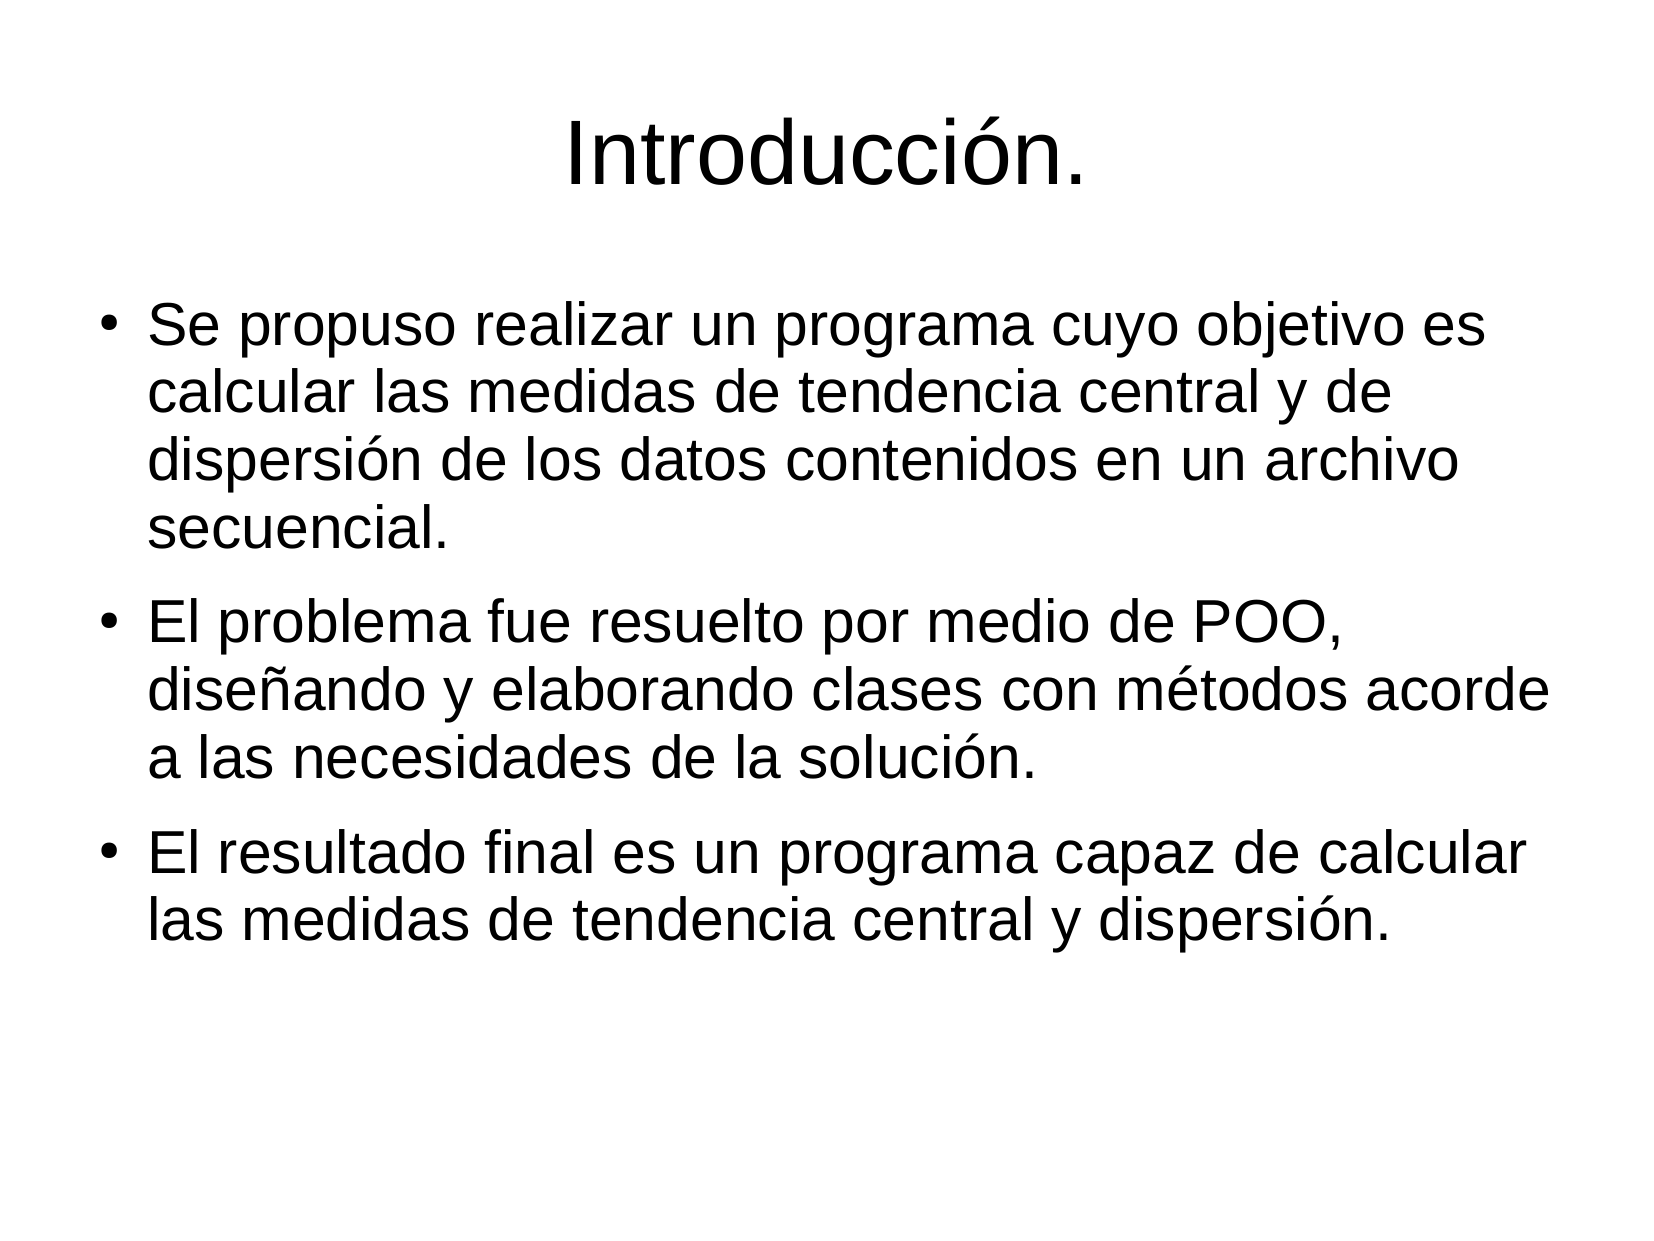

# Introducción.
Se propuso realizar un programa cuyo objetivo es calcular las medidas de tendencia central y de dispersión de los datos contenidos en un archivo secuencial.
El problema fue resuelto por medio de POO, diseñando y elaborando clases con métodos acorde a las necesidades de la solución.
El resultado final es un programa capaz de calcular las medidas de tendencia central y dispersión.